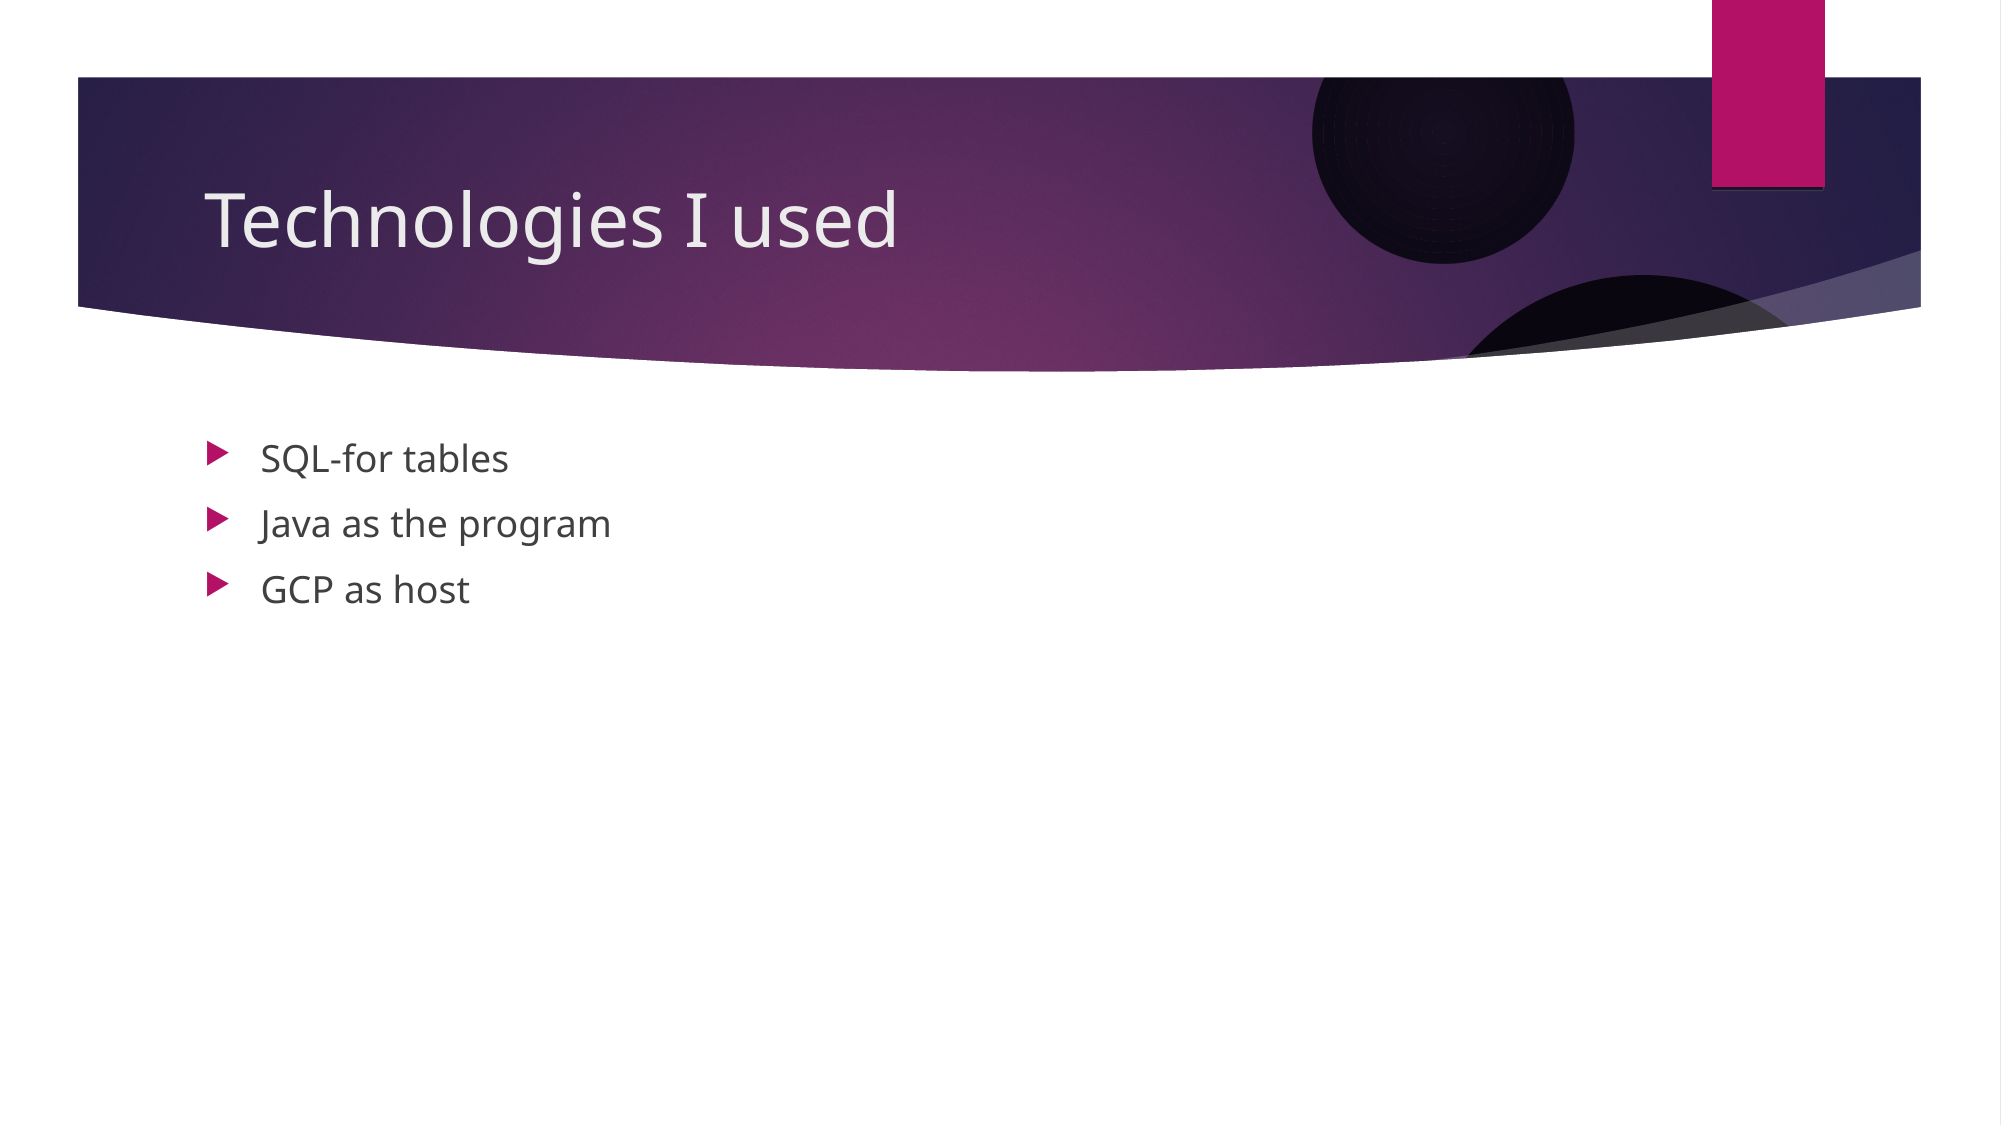

# Technologies I used
SQL-for tables
Java as the program
GCP as host